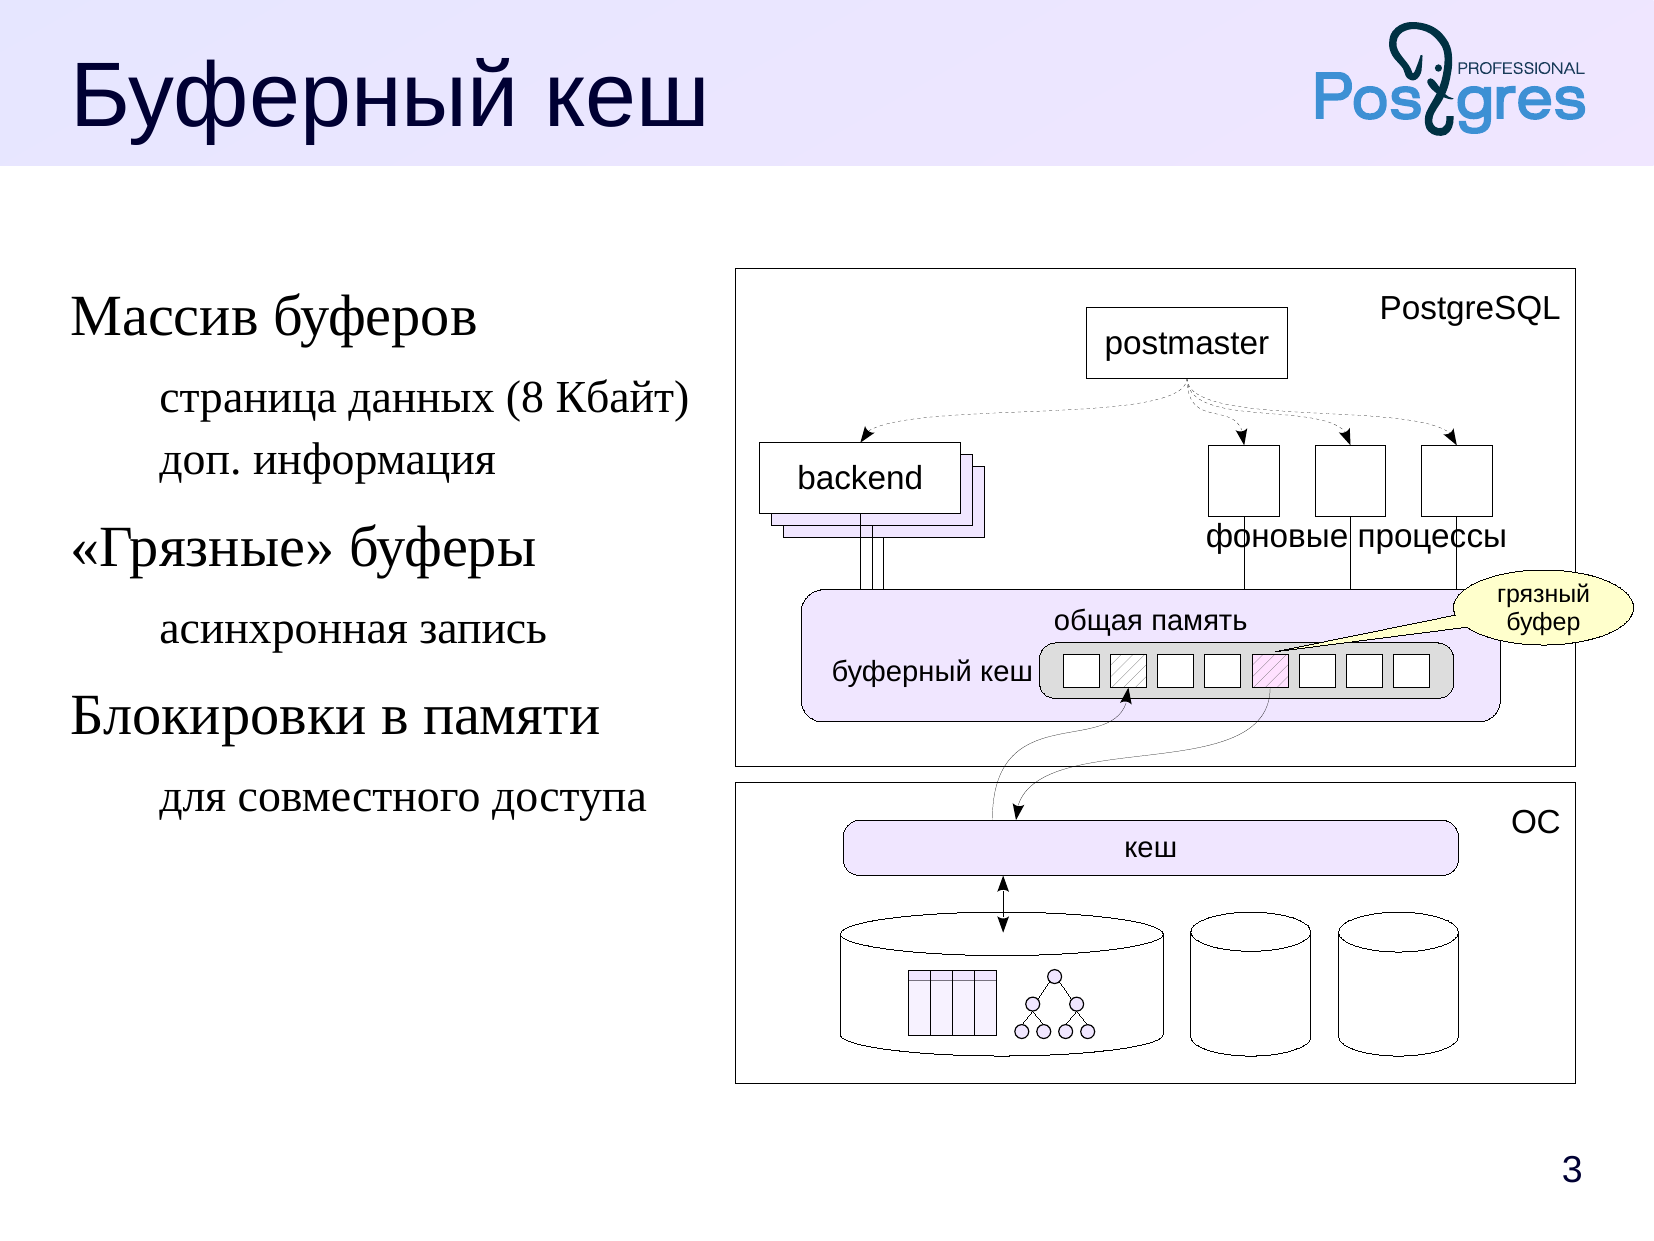

Буферный кеш
PostgreSQL
# Массив буферов
страница данных (8 Кбайт)
доп. информация
«Грязные» буферы
асинхронная запись
Блокировки в памяти
для совместного доступа
postmaster
backend
фоновые процессы
грязный
буфер
общая память
буферный кеш
ОС
кеш